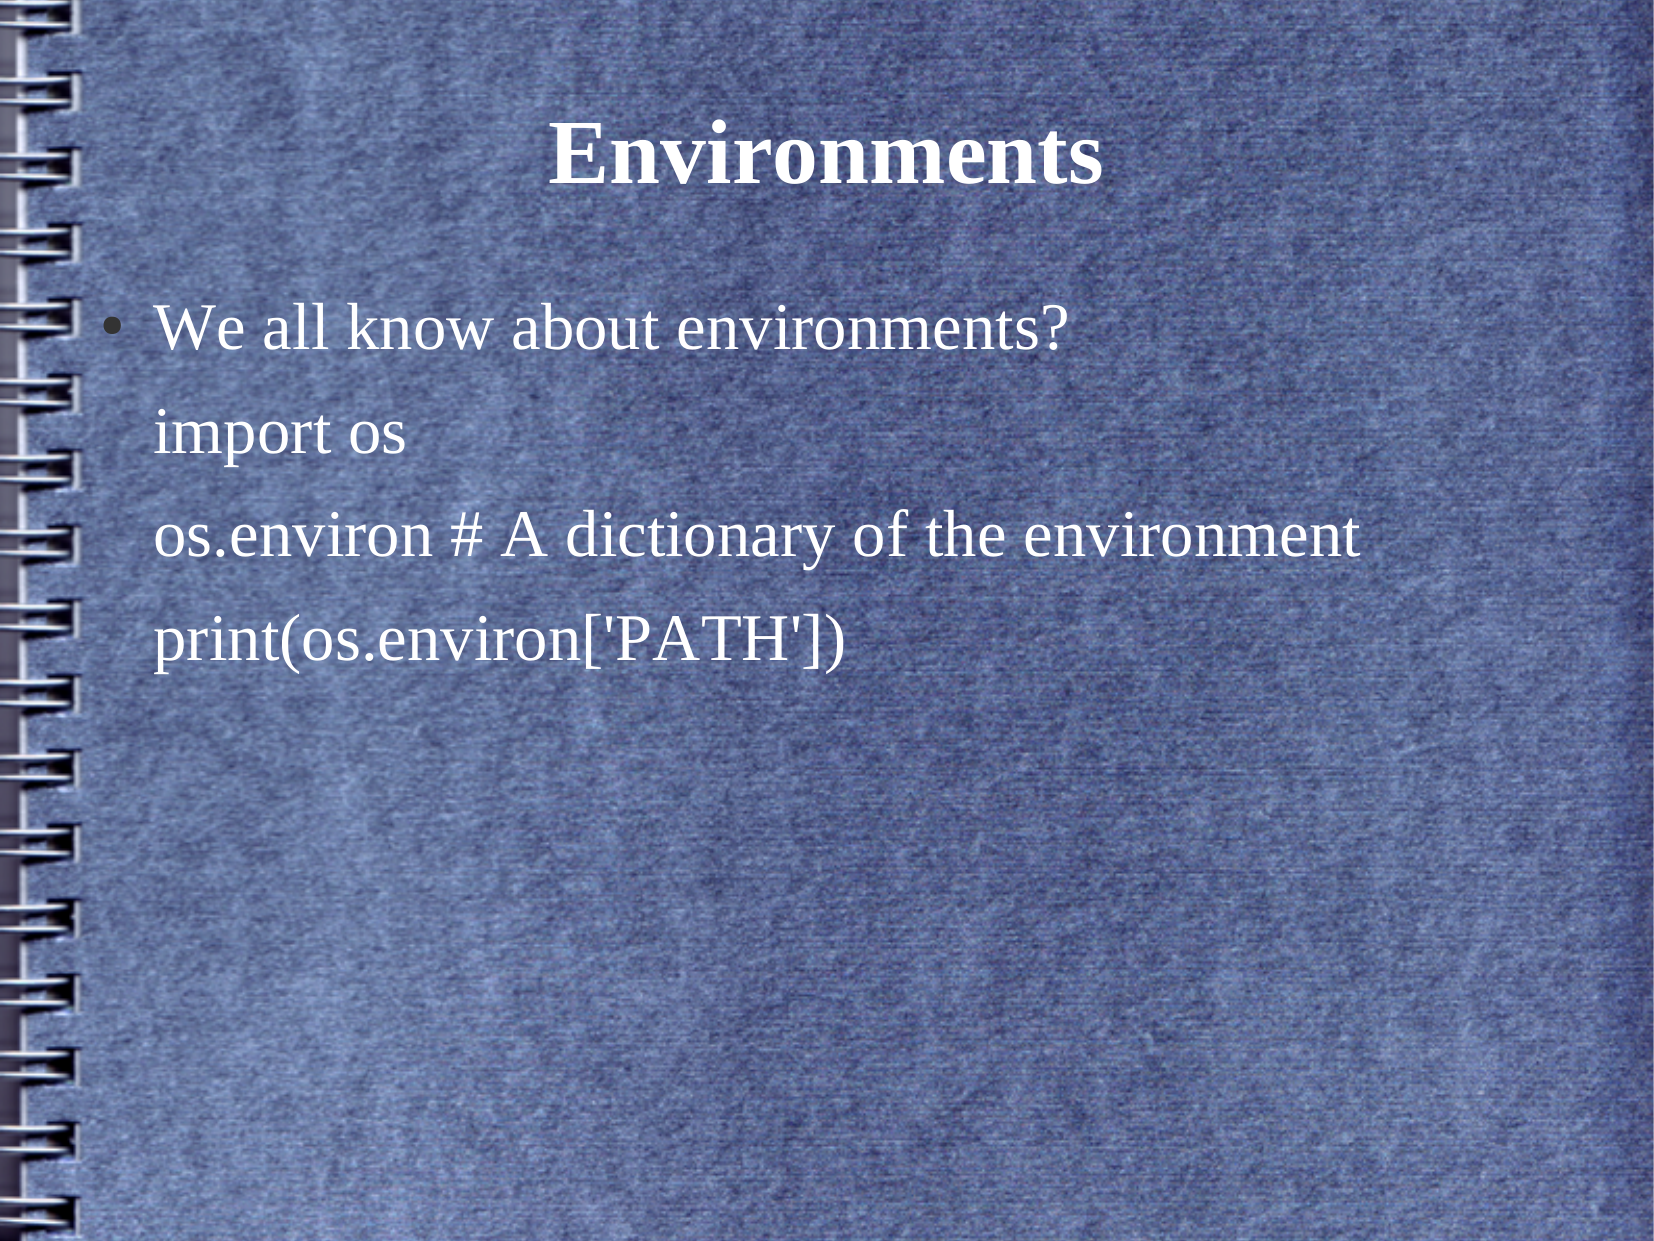

# Environments
We all know about environments?
import os
os.environ # A dictionary of the environment
print(os.environ['PATH'])